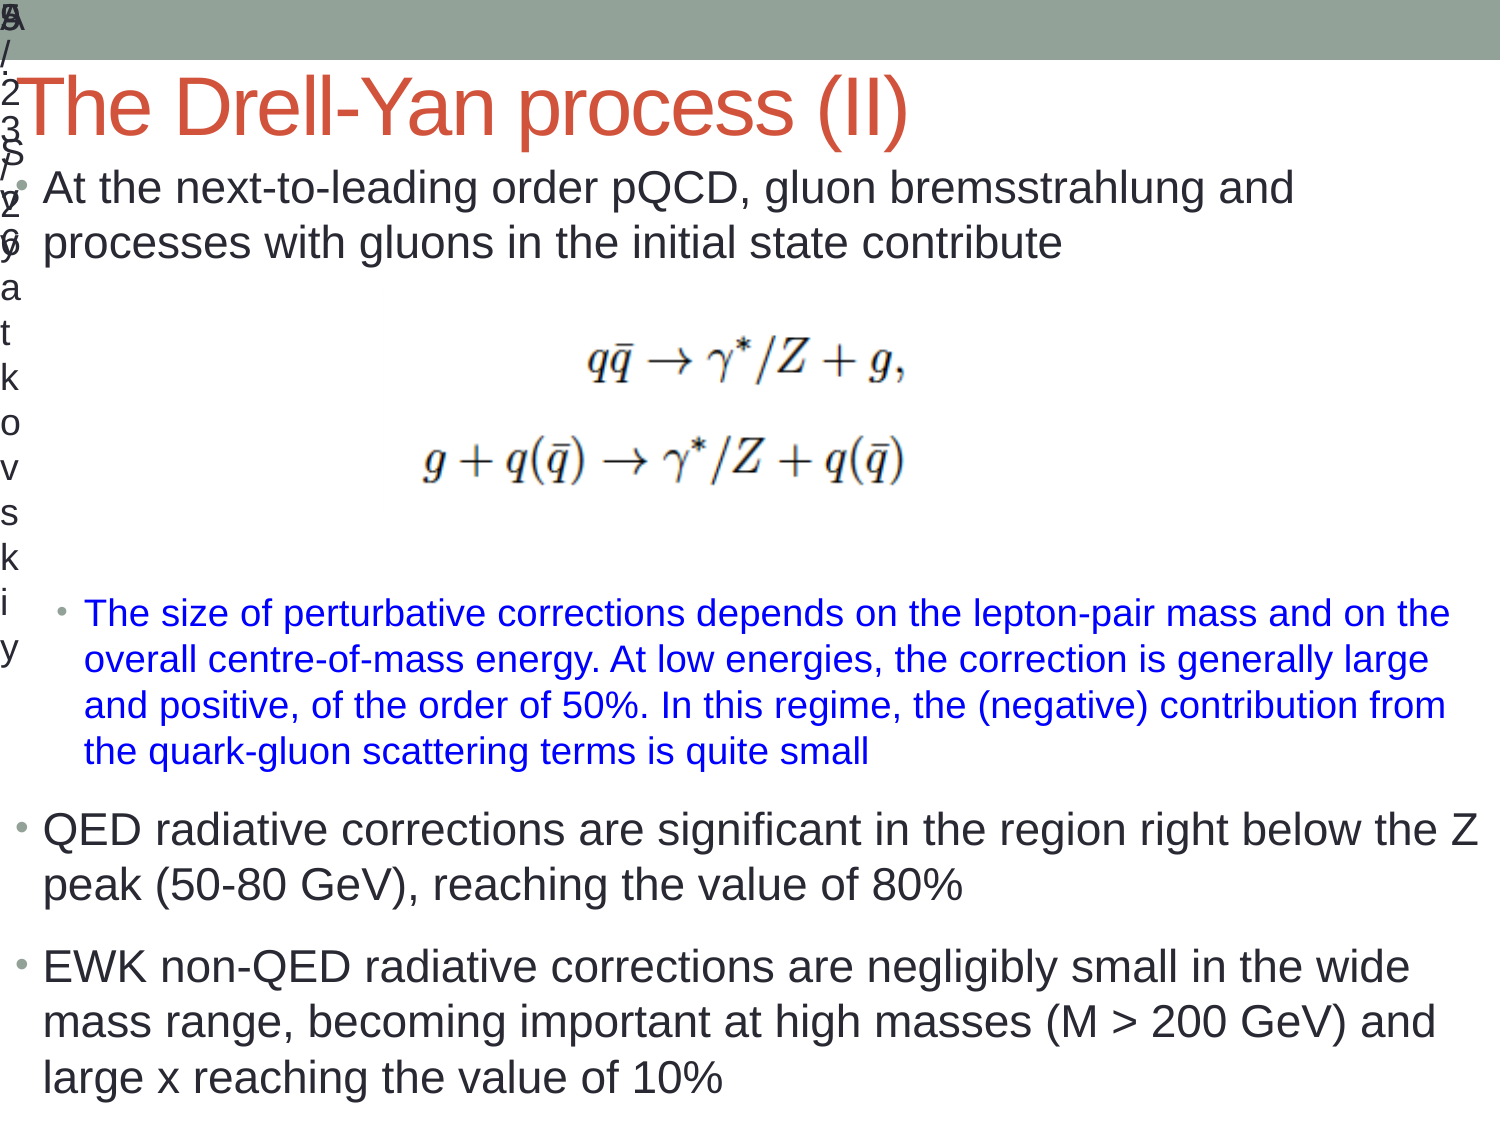

A. Svyatkovskiy
# The Drell-Yan process (II)
At the next-to-leading order pQCD, gluon bremsstrahlung and processes with gluons in the initial state contribute
The size of perturbative corrections depends on the lepton-pair mass and on the overall centre-of-mass energy. At low energies, the correction is generally large and positive, of the order of 50%. In this regime, the (negative) contribution from the quark-gluon scattering terms is quite small
QED radiative corrections are significant in the region right below the Z peak (50-80 GeV), reaching the value of 80%
EWK non-QED radiative corrections are negligibly small in the wide mass range, becoming important at high masses (M > 200 GeV) and large x reaching the value of 10%